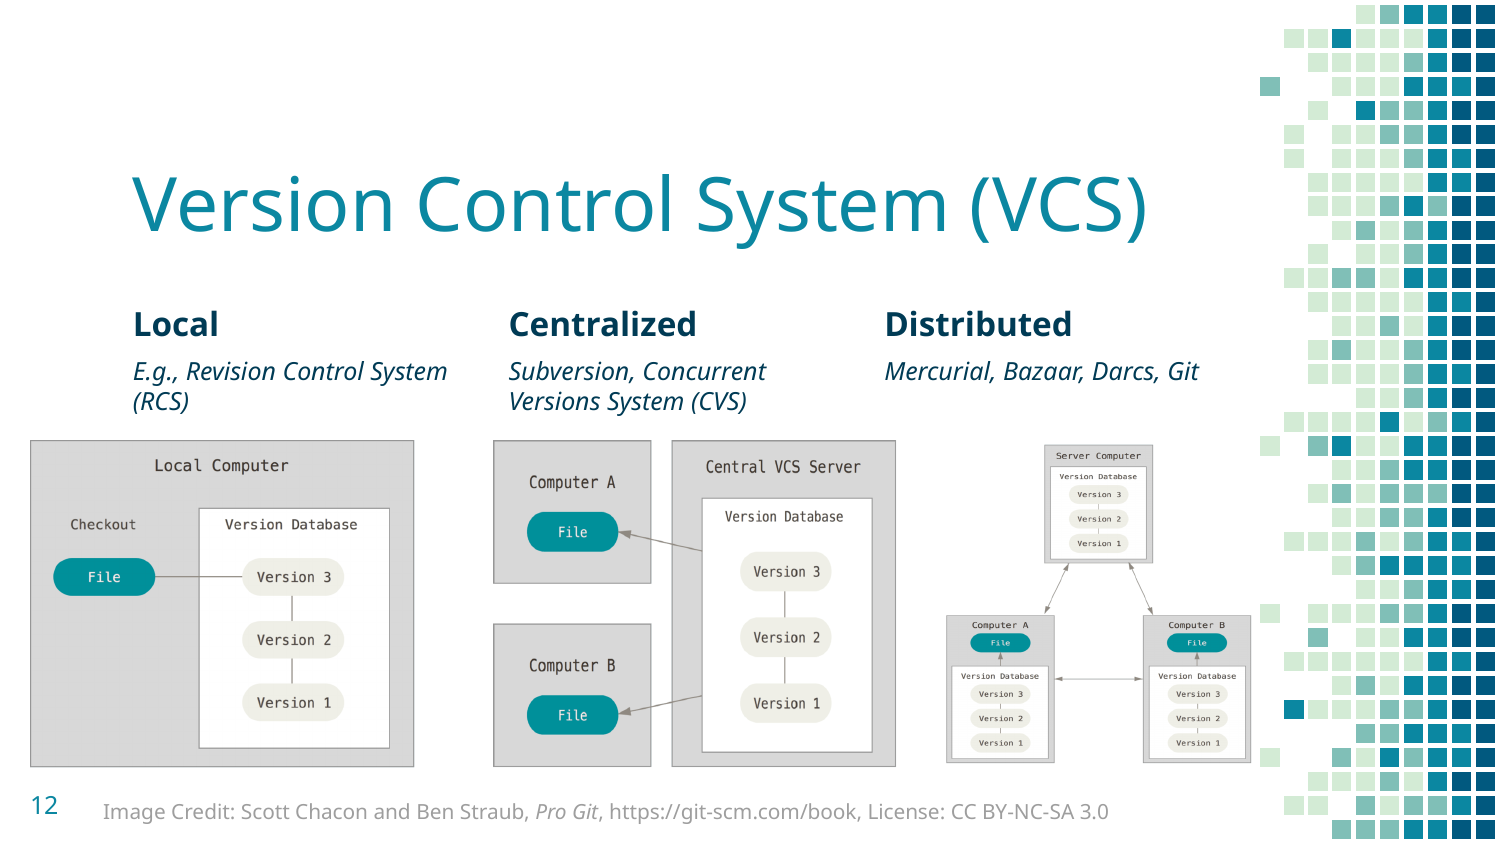

# Version Control System (VCS)
Local
E.g., Revision Control System (RCS)
Centralized
Subversion, Concurrent Versions System (CVS)
Distributed
Mercurial, Bazaar, Darcs, Git
Image Credit: Scott Chacon and Ben Straub, Pro Git, https://git-scm.com/book, License: CC BY-NC-SA 3.0